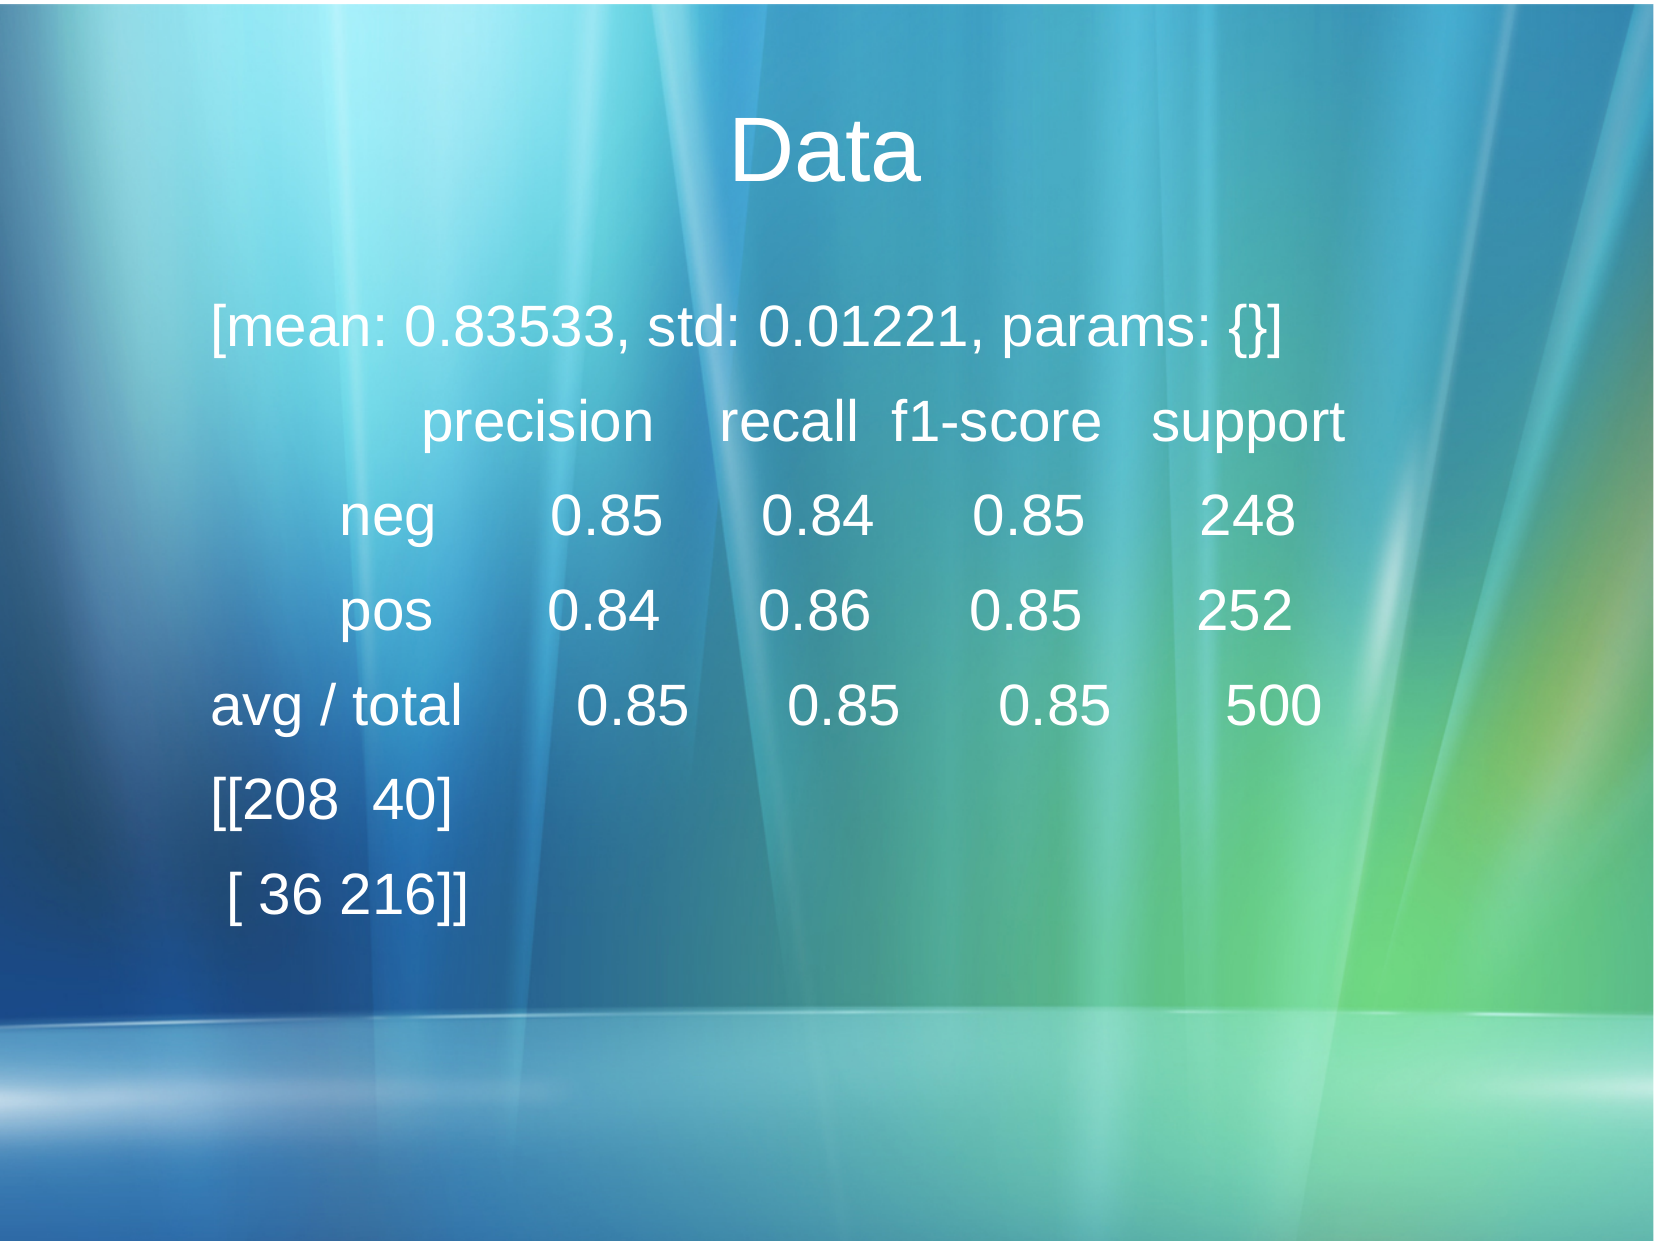

# Data
[mean: 0.83533, std: 0.01221, params: {}]
 precision recall f1-score support
 neg 0.85 0.84 0.85 248
 pos 0.84 0.86 0.85 252
avg / total 0.85 0.85 0.85 500
[[208 40]
 [ 36 216]]